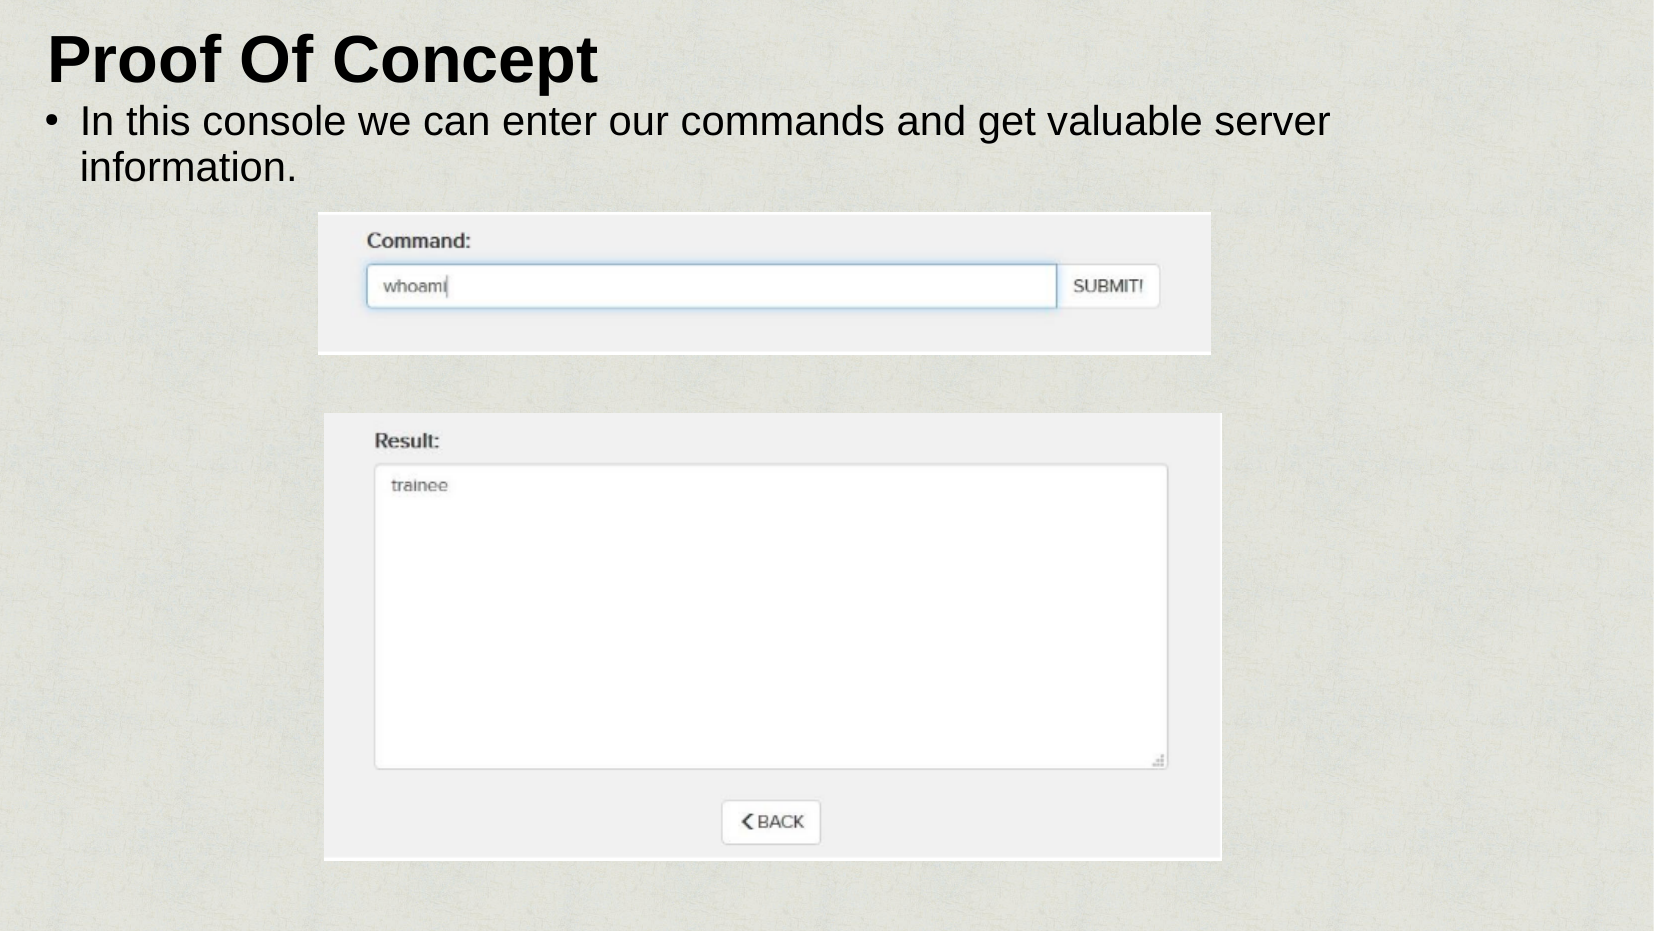

# Proof Of Concept
In this console we can enter our commands and get valuable server information.